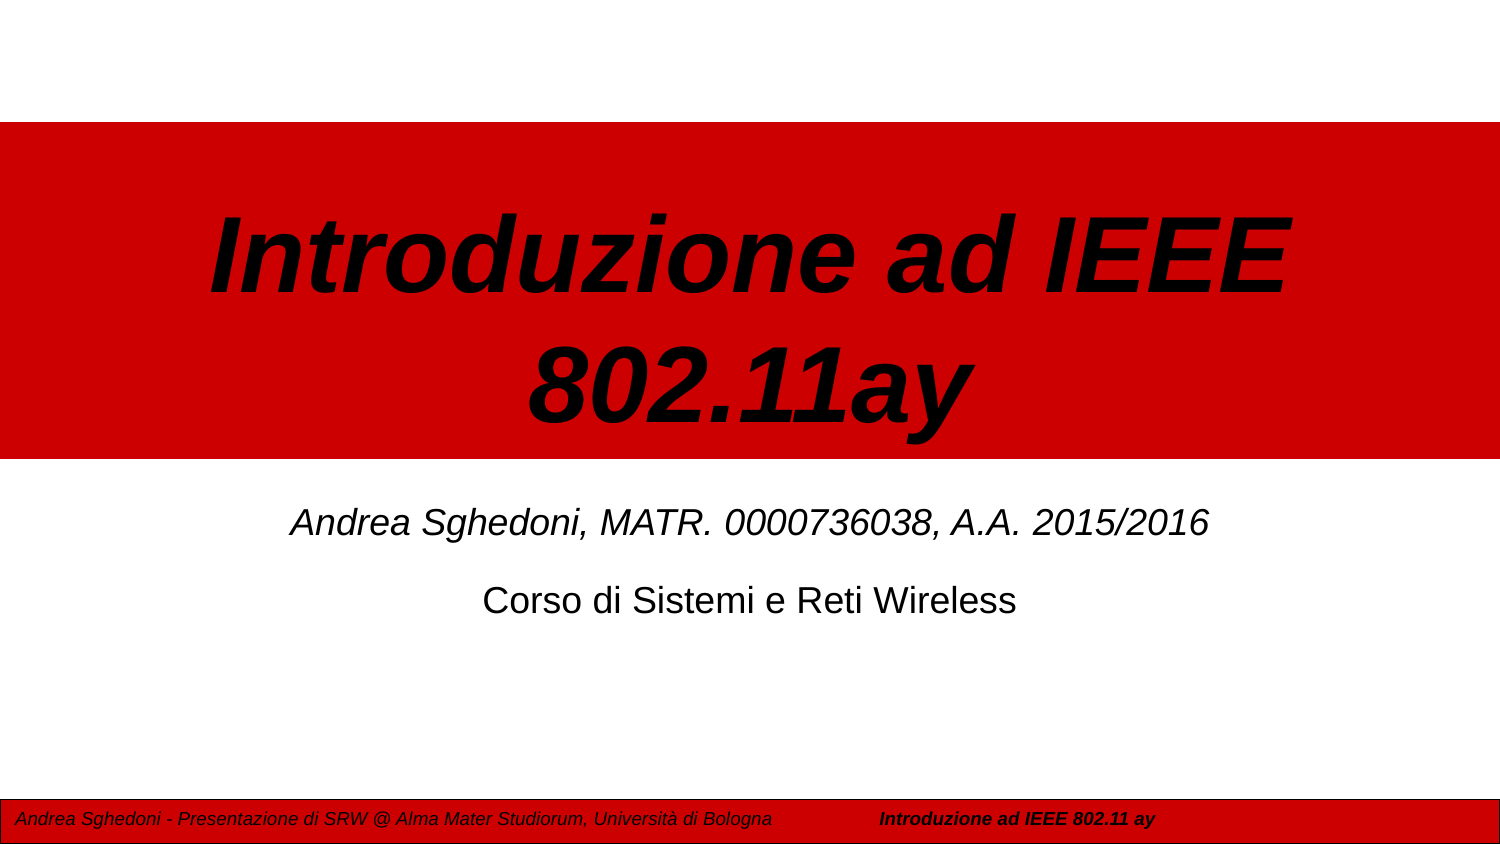

# Introduzione ad IEEE 802.11ay
Andrea Sghedoni, MATR. 0000736038, A.A. 2015/2016
Corso di Sistemi e Reti Wireless
Andrea Sghedoni - Presentazione di SRW @ Alma Mater Studiorum, Università di Bologna 	 Introduzione ad IEEE 802.11 ay